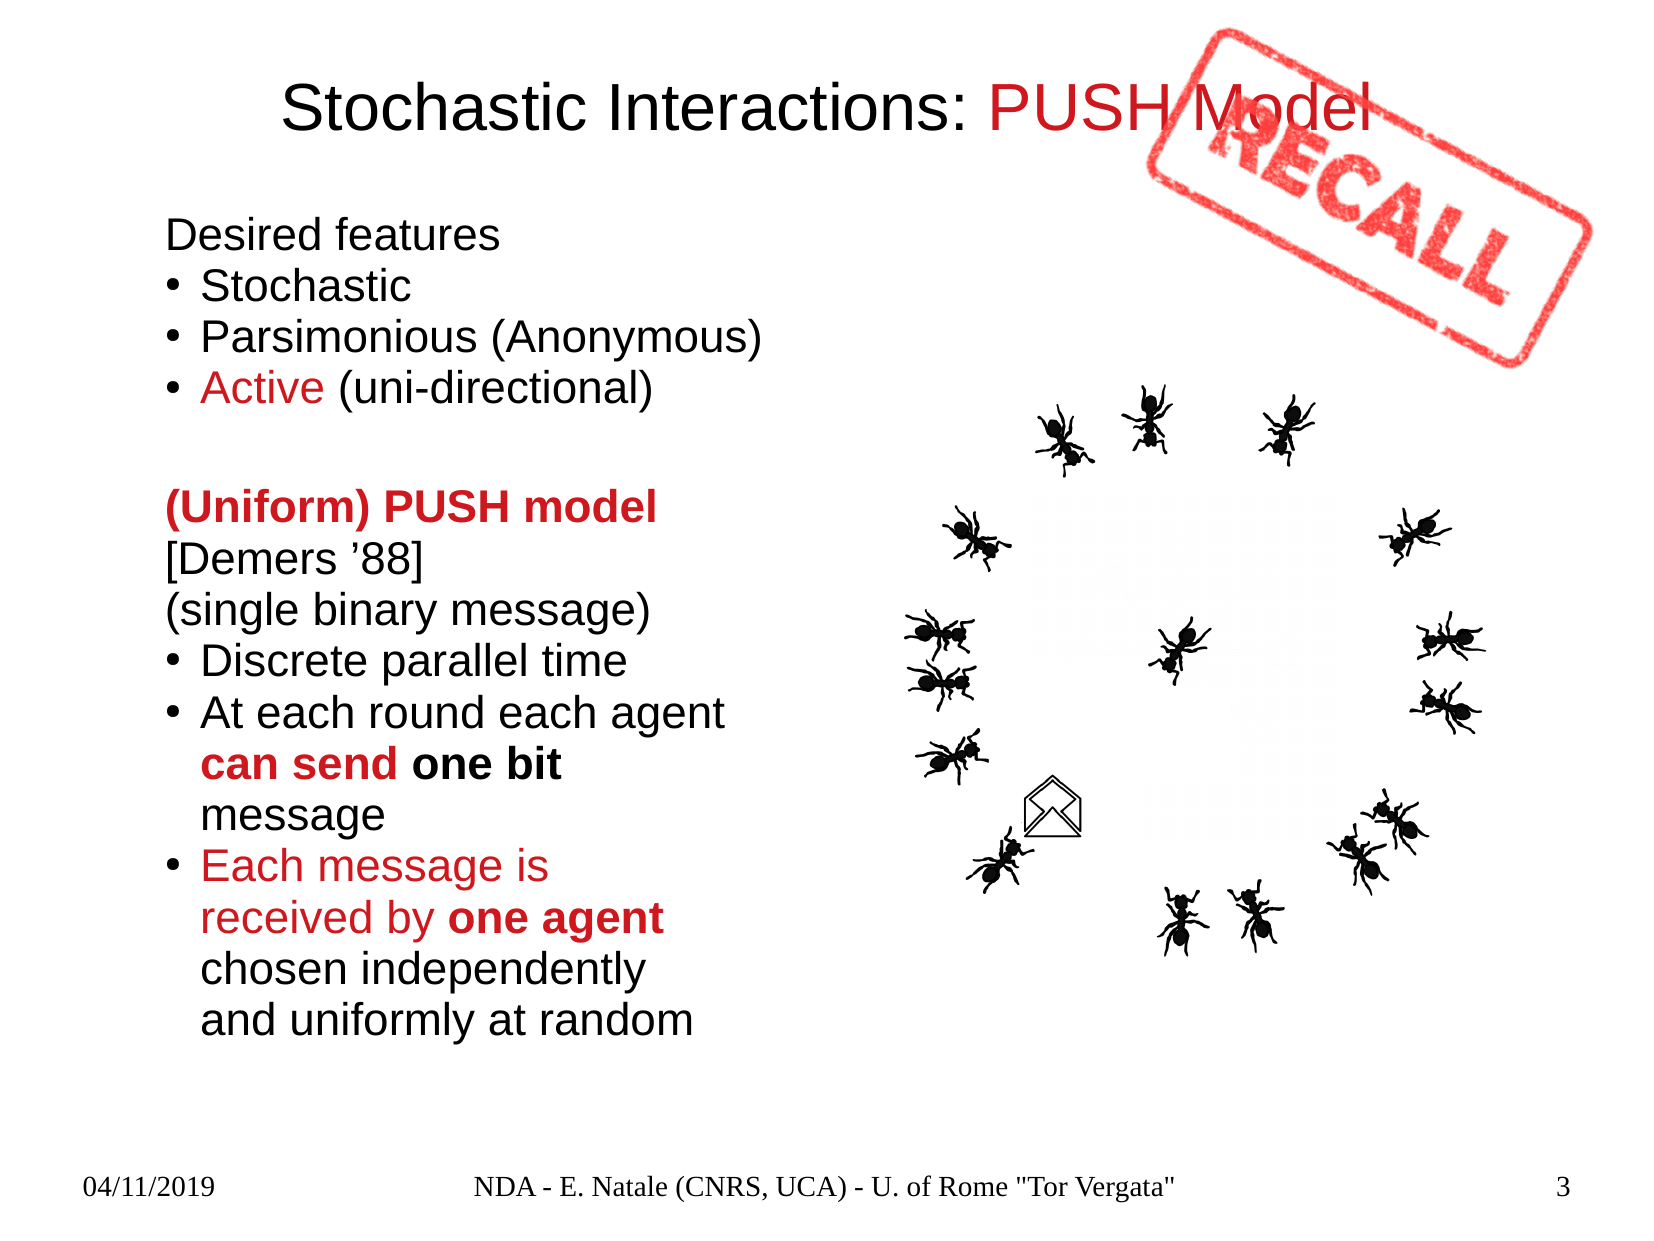

# Stochastic Interactions: PUSH Model
Desired features
Stochastic
Parsimonious (Anonymous)
Active (uni-directional)
(Uniform) PUSH model [Demers ’88]
(single binary message)
Discrete parallel time
At each round each agent can send one bit message
Each message is received by one agent chosen independently and uniformly at random
04/11/2019
NDA - E. Natale (CNRS, UCA) - U. of Rome "Tor Vergata"
3